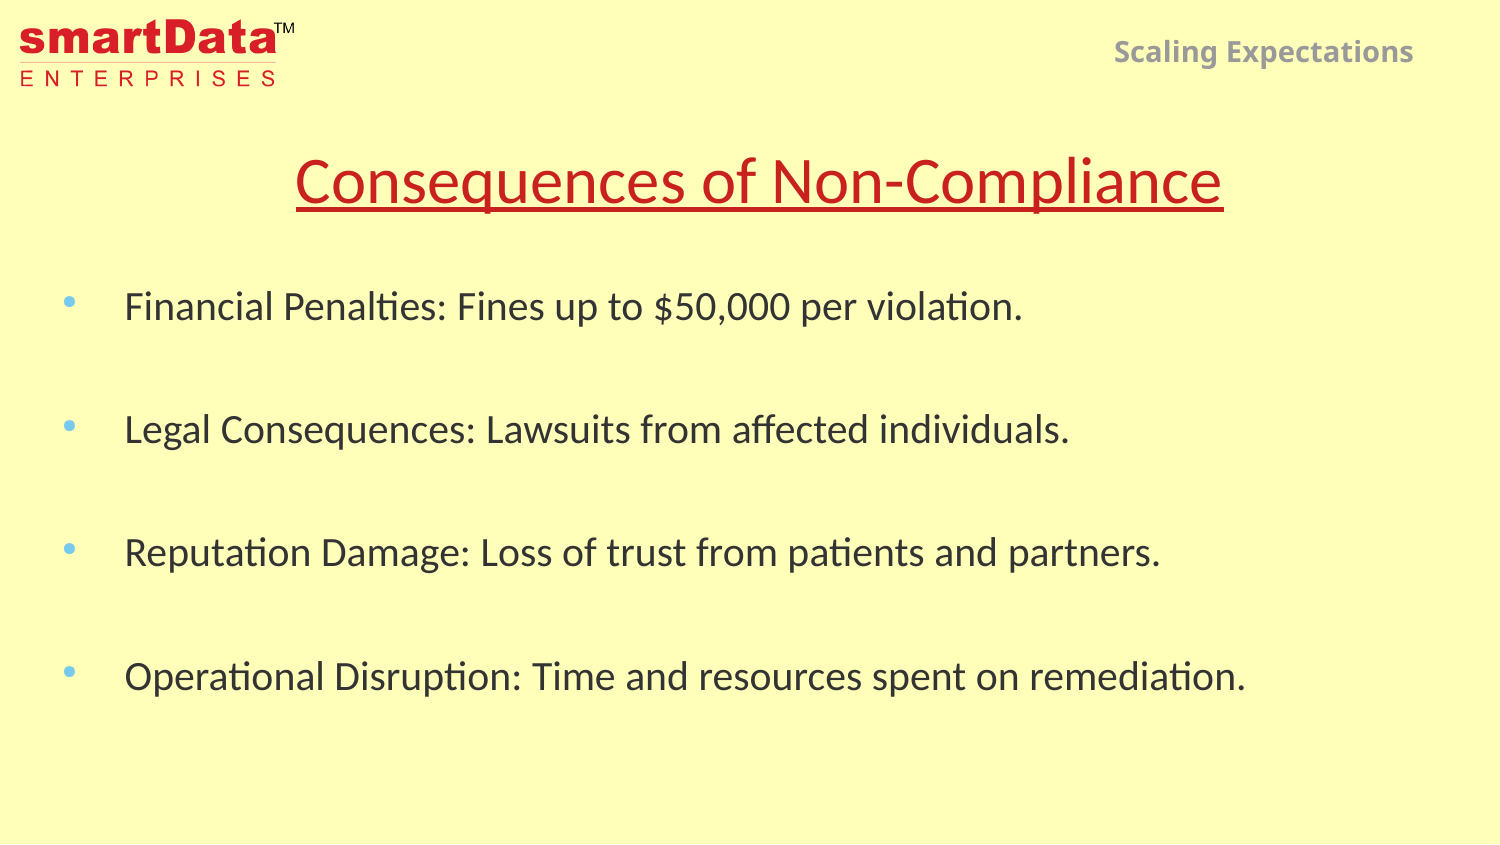

Scaling Expectations
Consequences of Non-Compliance
 Financial Penalties: Fines up to $50,000 per violation.
 Legal Consequences: Lawsuits from affected individuals.
 Reputation Damage: Loss of trust from patients and partners.
 Operational Disruption: Time and resources spent on remediation.